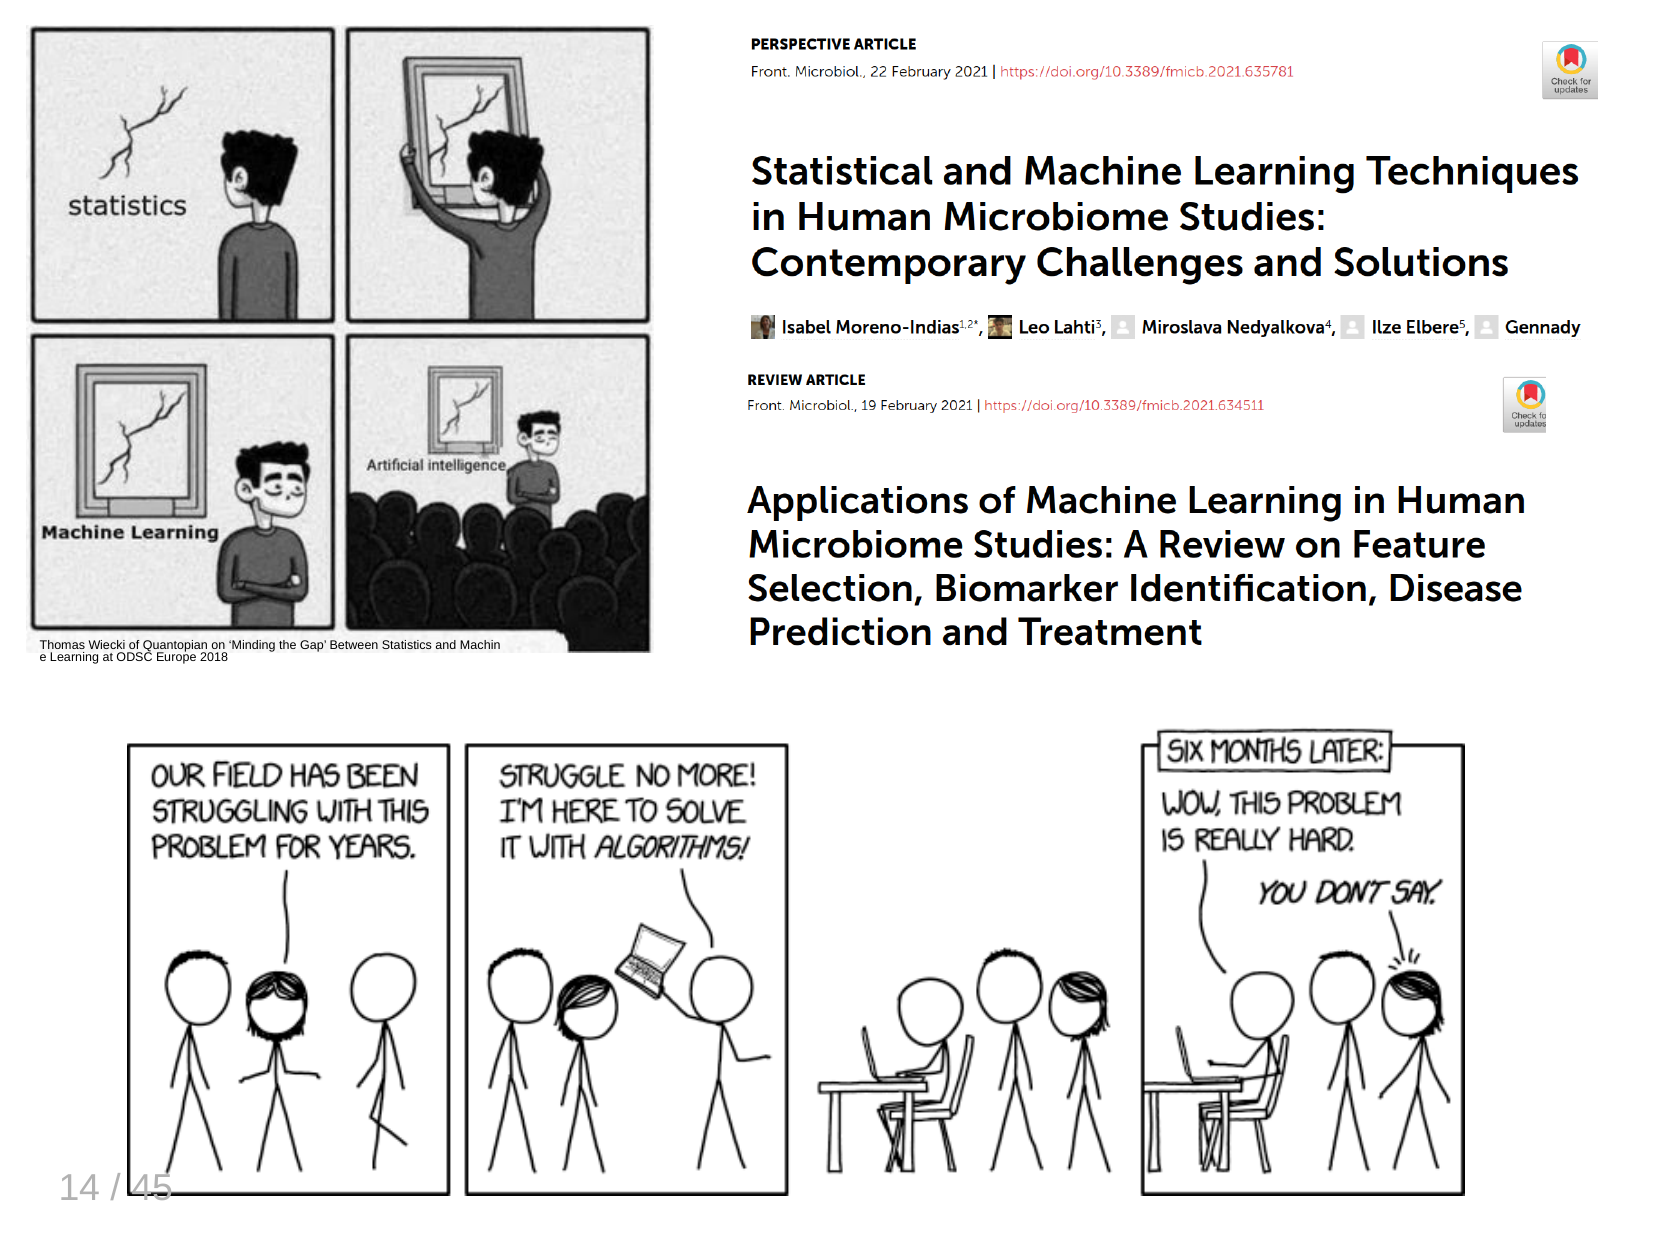

Thomas Wiecki of Quantopian on ‘Minding the Gap’ Between Statistics and Machine Learning at ODSC Europe 2018